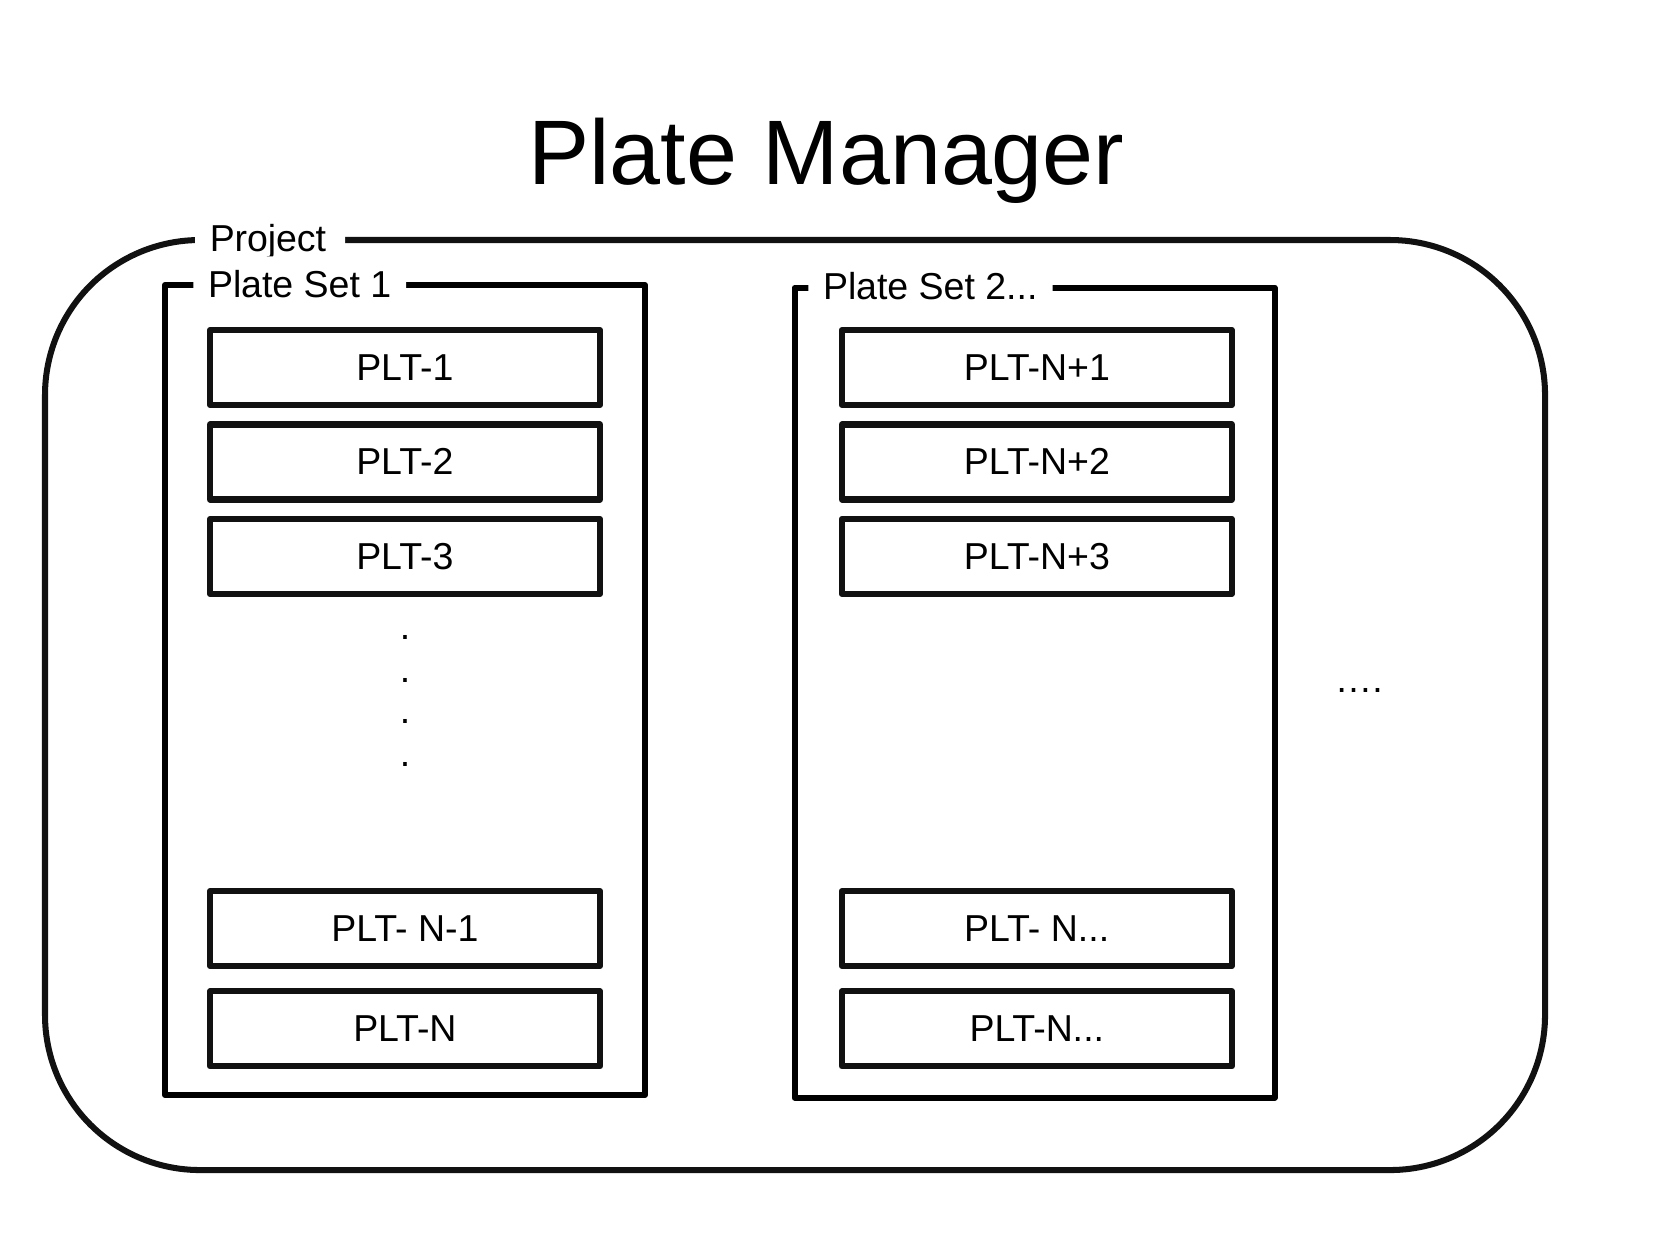

# Plate Manager
Project
Plate Set 1
Plate Set 2...
.
.
.
.
PLT-1
PLT-N+1
PLT-2
PLT-N+2
PLT-3
PLT-N+3
….
PLT- N-1
PLT- N...
PLT-N
PLT-N...